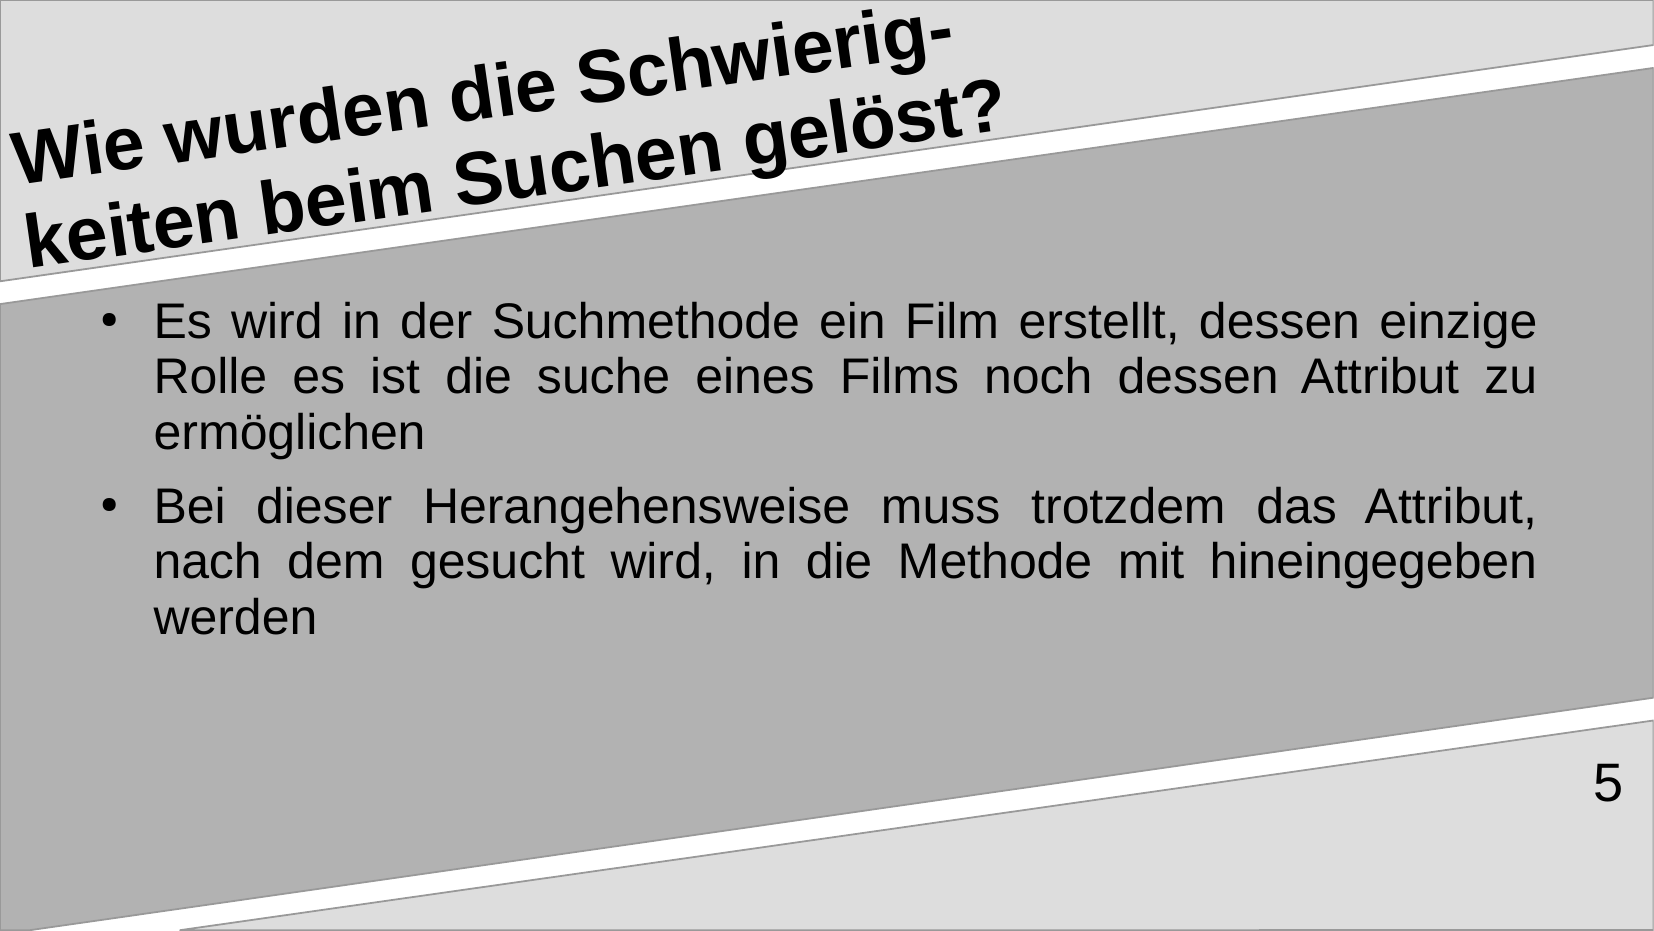

# Wie wurden die Schwierig- keiten beim Suchen gelöst?
Es wird in der Suchmethode ein Film erstellt, dessen einzige Rolle es ist die suche eines Films noch dessen Attribut zu ermöglichen
Bei dieser Herangehensweise muss trotzdem das Attribut, nach dem gesucht wird, in die Methode mit hineingegeben werden
5